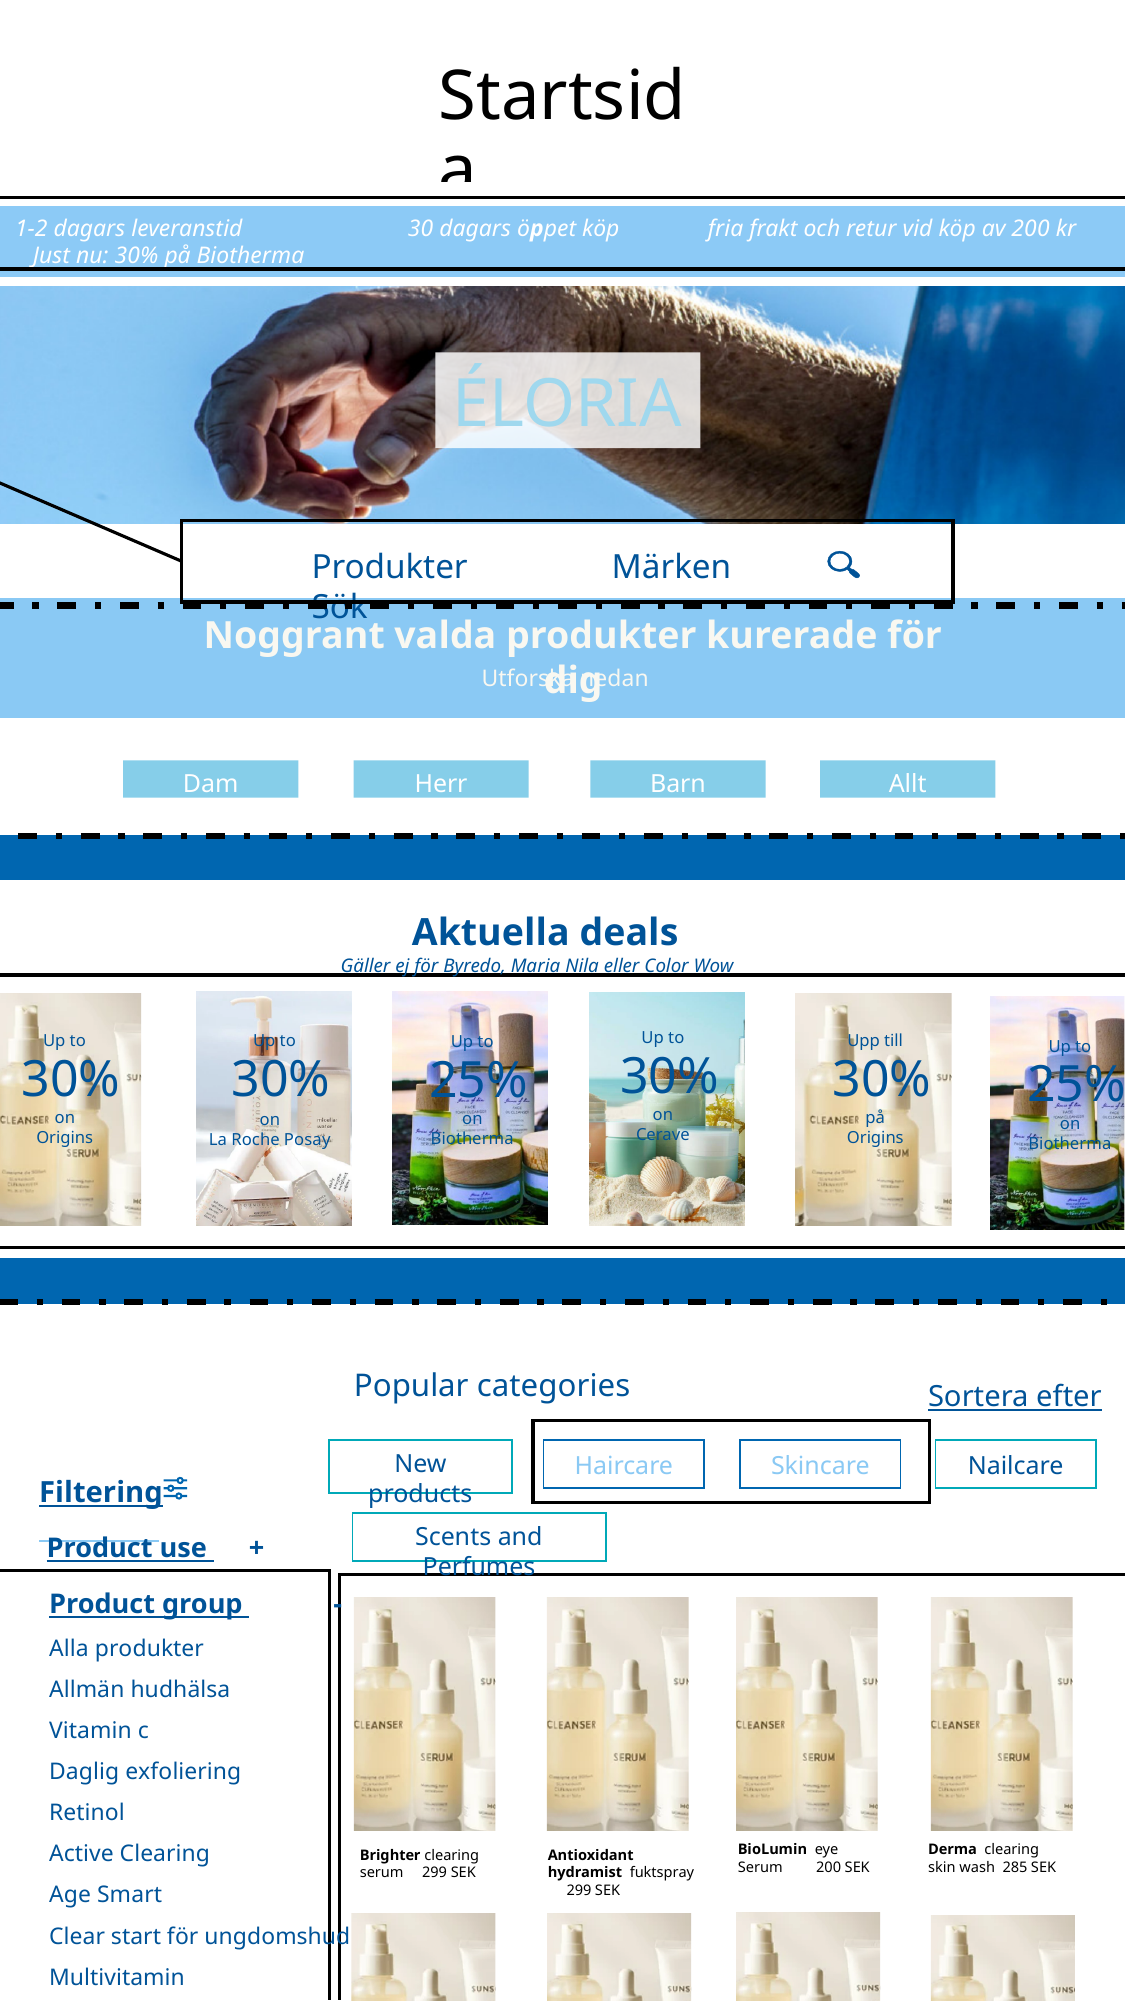

# Startsida
POPUP
Med rubrikerna: Produktanvändning
Gör punktlista med:
Alla produkter, Rengöring, Ansiktsvatten, Exfoliering, Mjukgörare, Serum, Spf/solskydd, Masker, Ögonvård, Läppvård, Primer, Kropp
Produktgrupp
Punktlista med:
Alla produkter
Allmän hudhälsa
Vitamin c
Daglig exfoliering
Retinol
Active Clearing
Age Smart
Clear start för ungdomshud
Multivitamin
1-2 dagars leveranstid		 30 dagars öppet köp	 fria frakt och retur vid köp av 200 kr Just nu: 30% på Biotherma
Roterar konstant
ÉLORIA
	Produkter	 	Märken		Sök
Noggrant valda produkter kurerade för dig
Utforska nedan
Dam
Herr
Barn
Allt
Aktuella deals
Karusell - funktion
med klick <Eventlistener>
Gäller ej för Byredo, Maria Nila eller Color Wow
Up to
Up to
Up to
Upp till
Up to
Up to
30%
30%
30%
30%
25%
25%
on
Cerave
on
Origins
på
Origins
on
Biotherma
on
La Roche Posay
on
Biotherma
Ändrar färg när markerad/omarkerad
Drop down meny
Popular categories
Sortera efter
New products
Haircare
Skincare
Nailcare
Filtering
Scents and Perfumes
Product use +
Product group -
Alla produkter
Allmän hudhälsa
Vitamin c
Daglig exfoliering
Retinol
Active Clearing
Age Smart
Clear start för ungdomshud
Multivitamin
Scrollbar ruta med produkter
BioLumin eye
Serum 200 SEK
Derma clearing skin wash 285 SEK
Brighter clearing serum 299 SEK
Antioxidant hydramist fuktspray 299 SEK